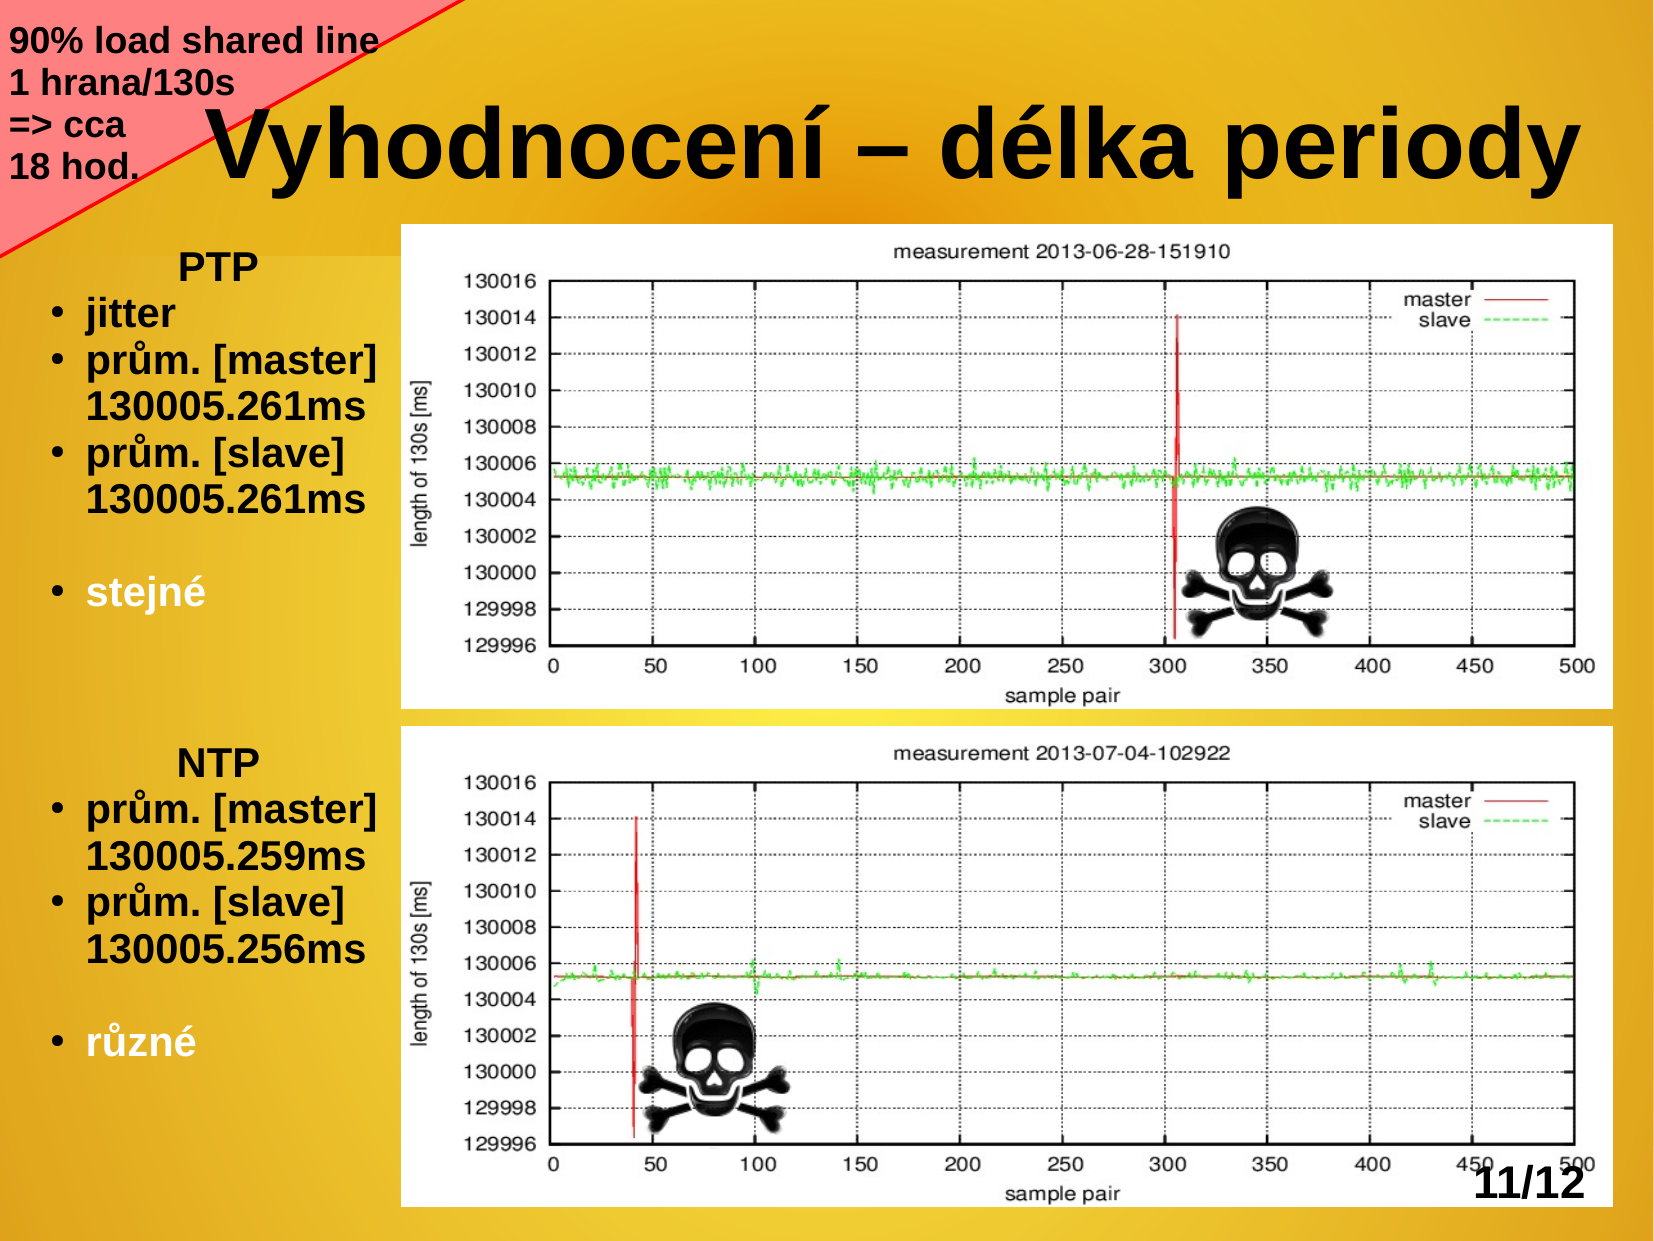

90% load shared line
1 hrana/130s
=> cca
18 hod.
# Vyhodnocení – délka periody
PTP
jitter
prům. [master] 130005.261ms
prům. [slave] 130005.261ms
stejné
NTP
prům. [master] 130005.259ms
prům. [slave] 130005.256ms
různé